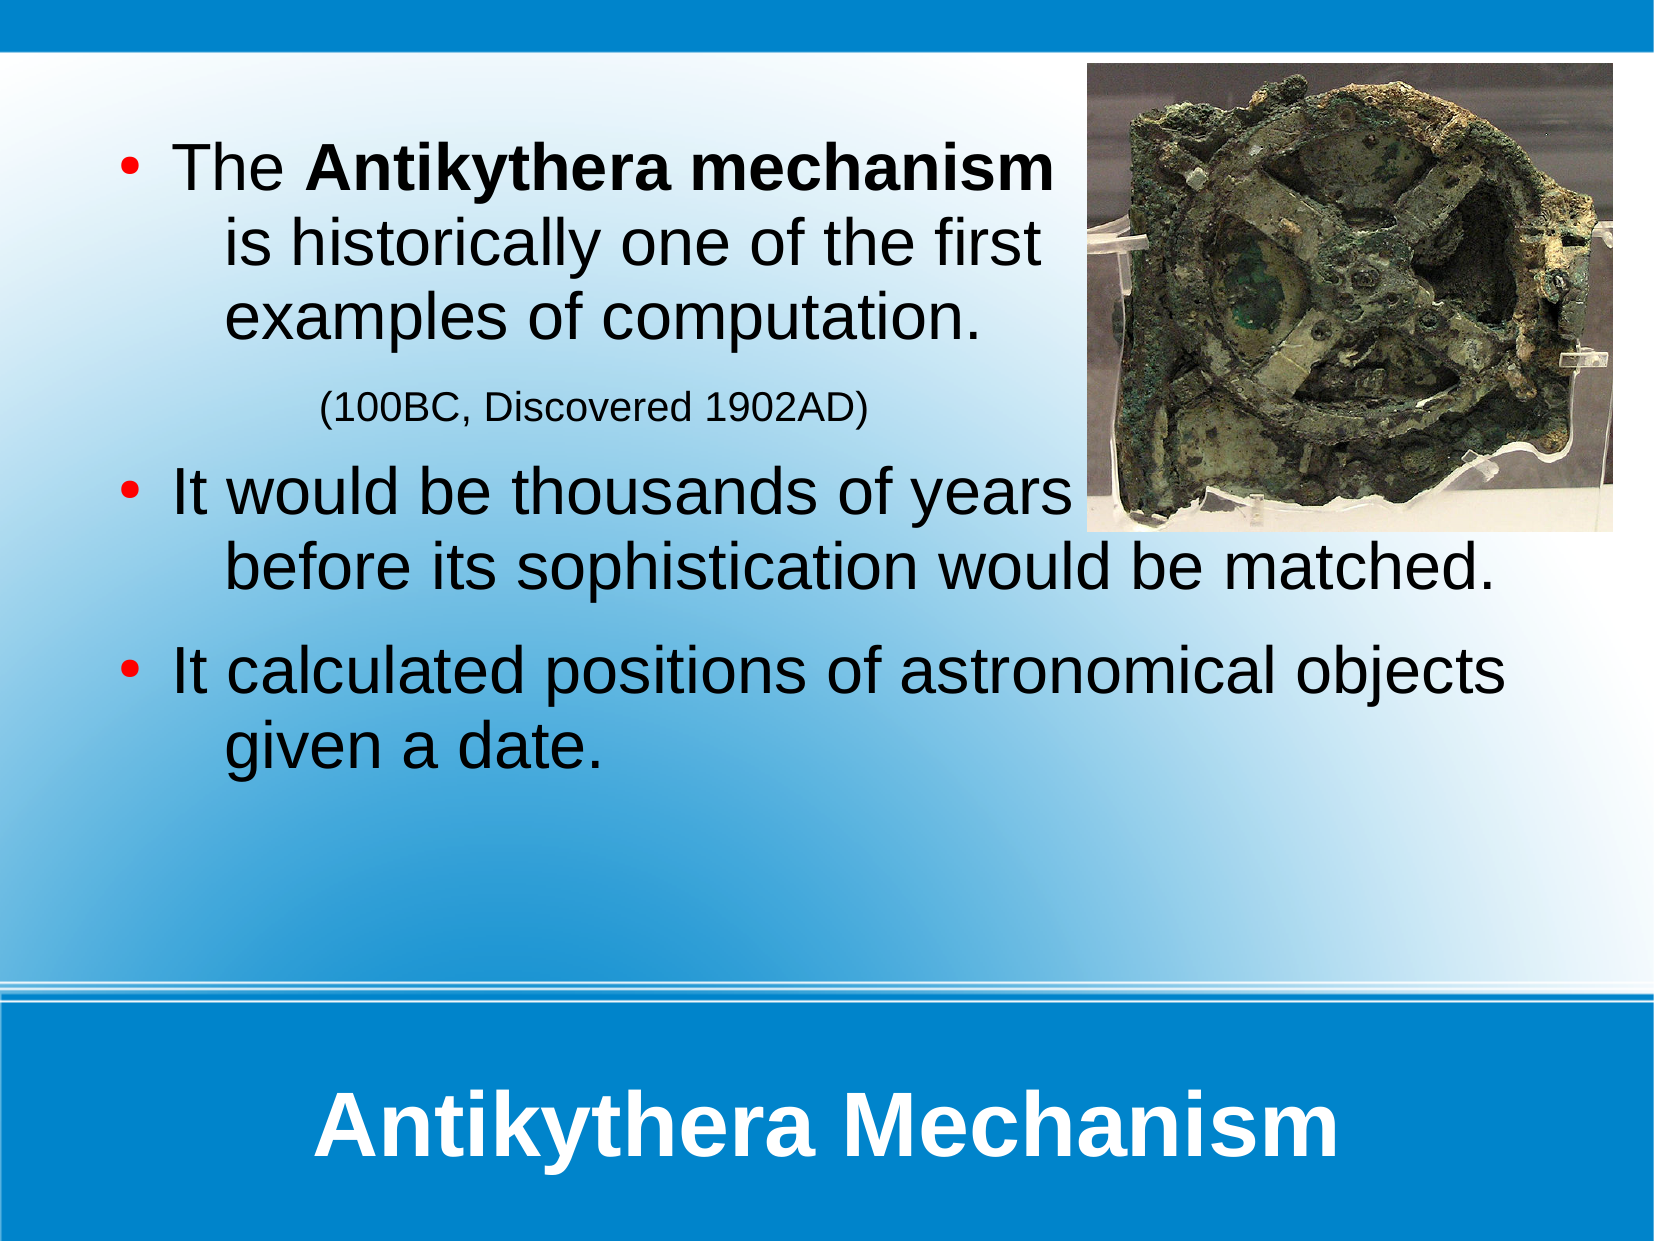

The Antikythera mechanism
is historically one of the first
examples of computation.
(100BC, Discovered 1902AD)
It would be thousands of years
before its sophistication would be matched.
It calculated positions of astronomical objects given a date.
# Antikythera Mechanism